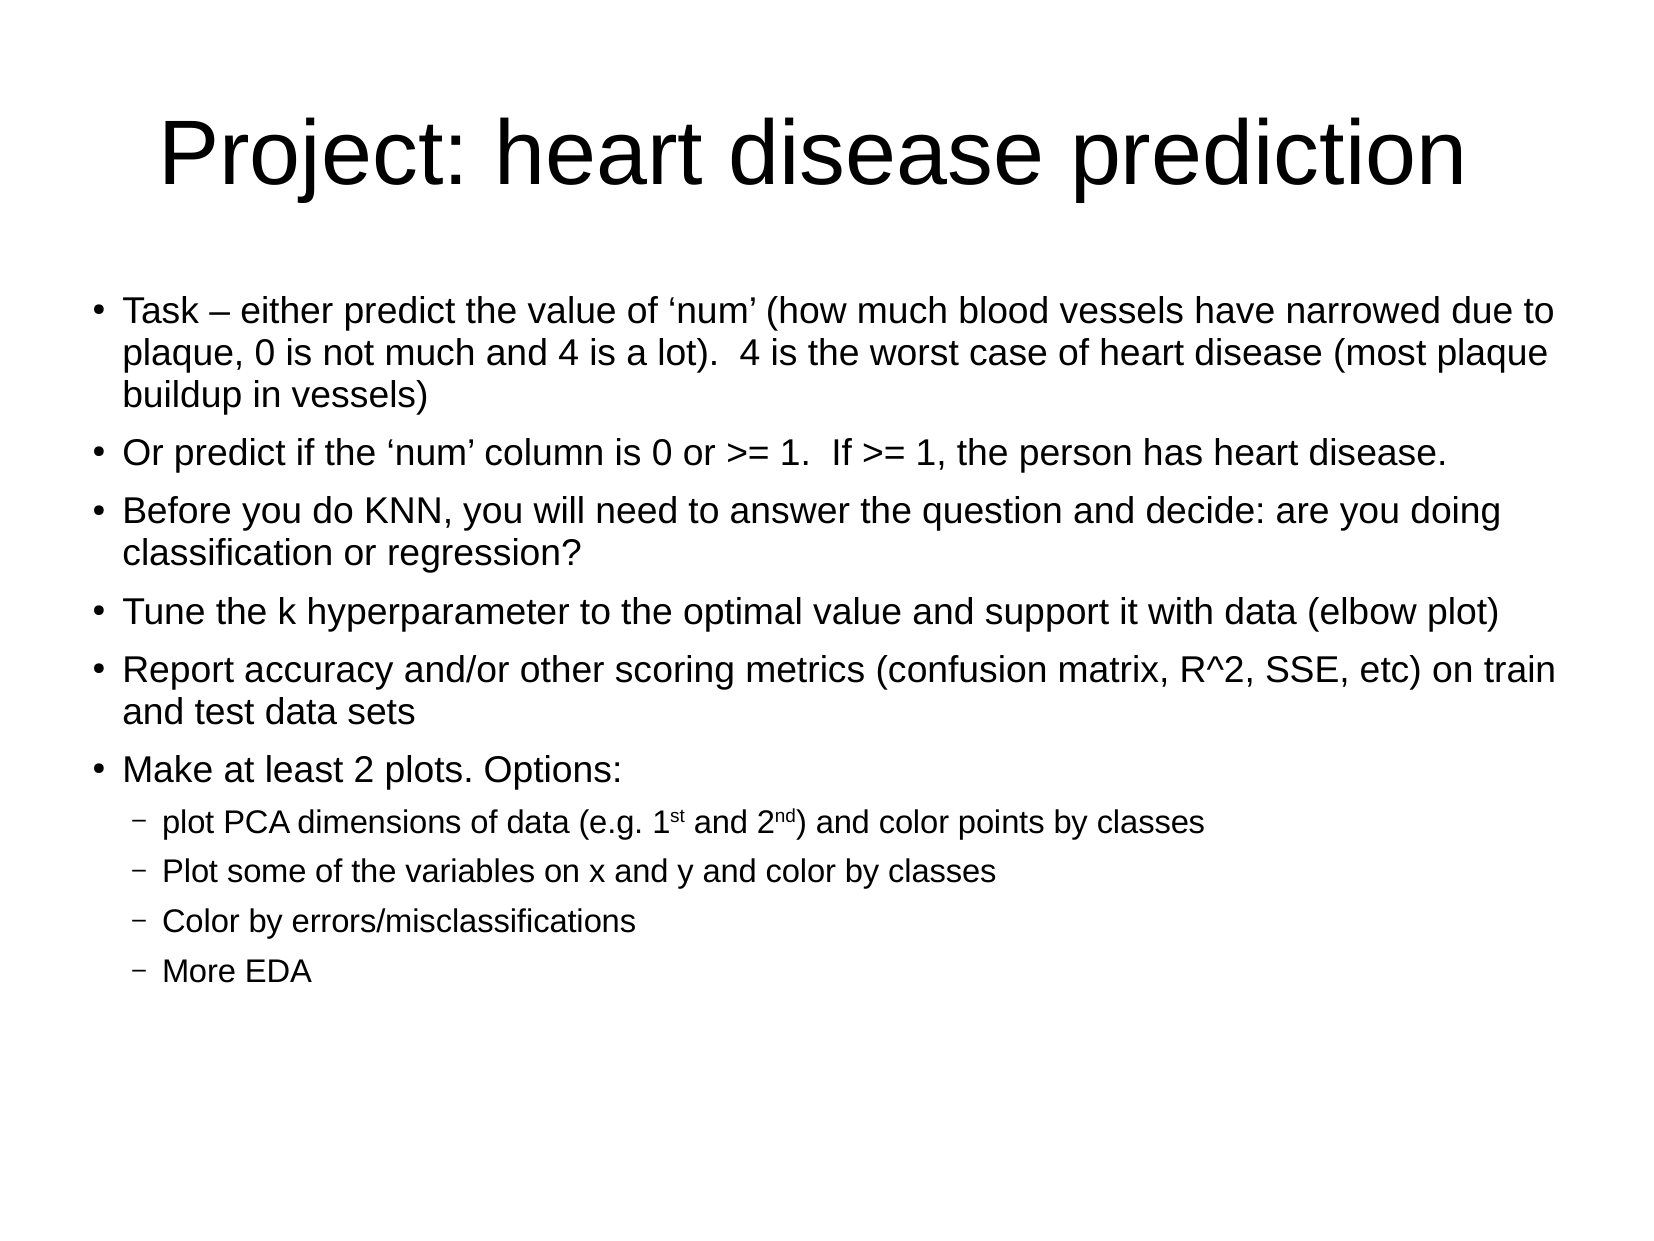

# Project: heart disease prediction
Task – either predict the value of ‘num’ (how much blood vessels have narrowed due to plaque, 0 is not much and 4 is a lot). 4 is the worst case of heart disease (most plaque buildup in vessels)
Or predict if the ‘num’ column is 0 or >= 1. If >= 1, the person has heart disease.
Before you do KNN, you will need to answer the question and decide: are you doing classification or regression?
Tune the k hyperparameter to the optimal value and support it with data (elbow plot)
Report accuracy and/or other scoring metrics (confusion matrix, R^2, SSE, etc) on train and test data sets
Make at least 2 plots. Options:
plot PCA dimensions of data (e.g. 1st and 2nd) and color points by classes
Plot some of the variables on x and y and color by classes
Color by errors/misclassifications
More EDA